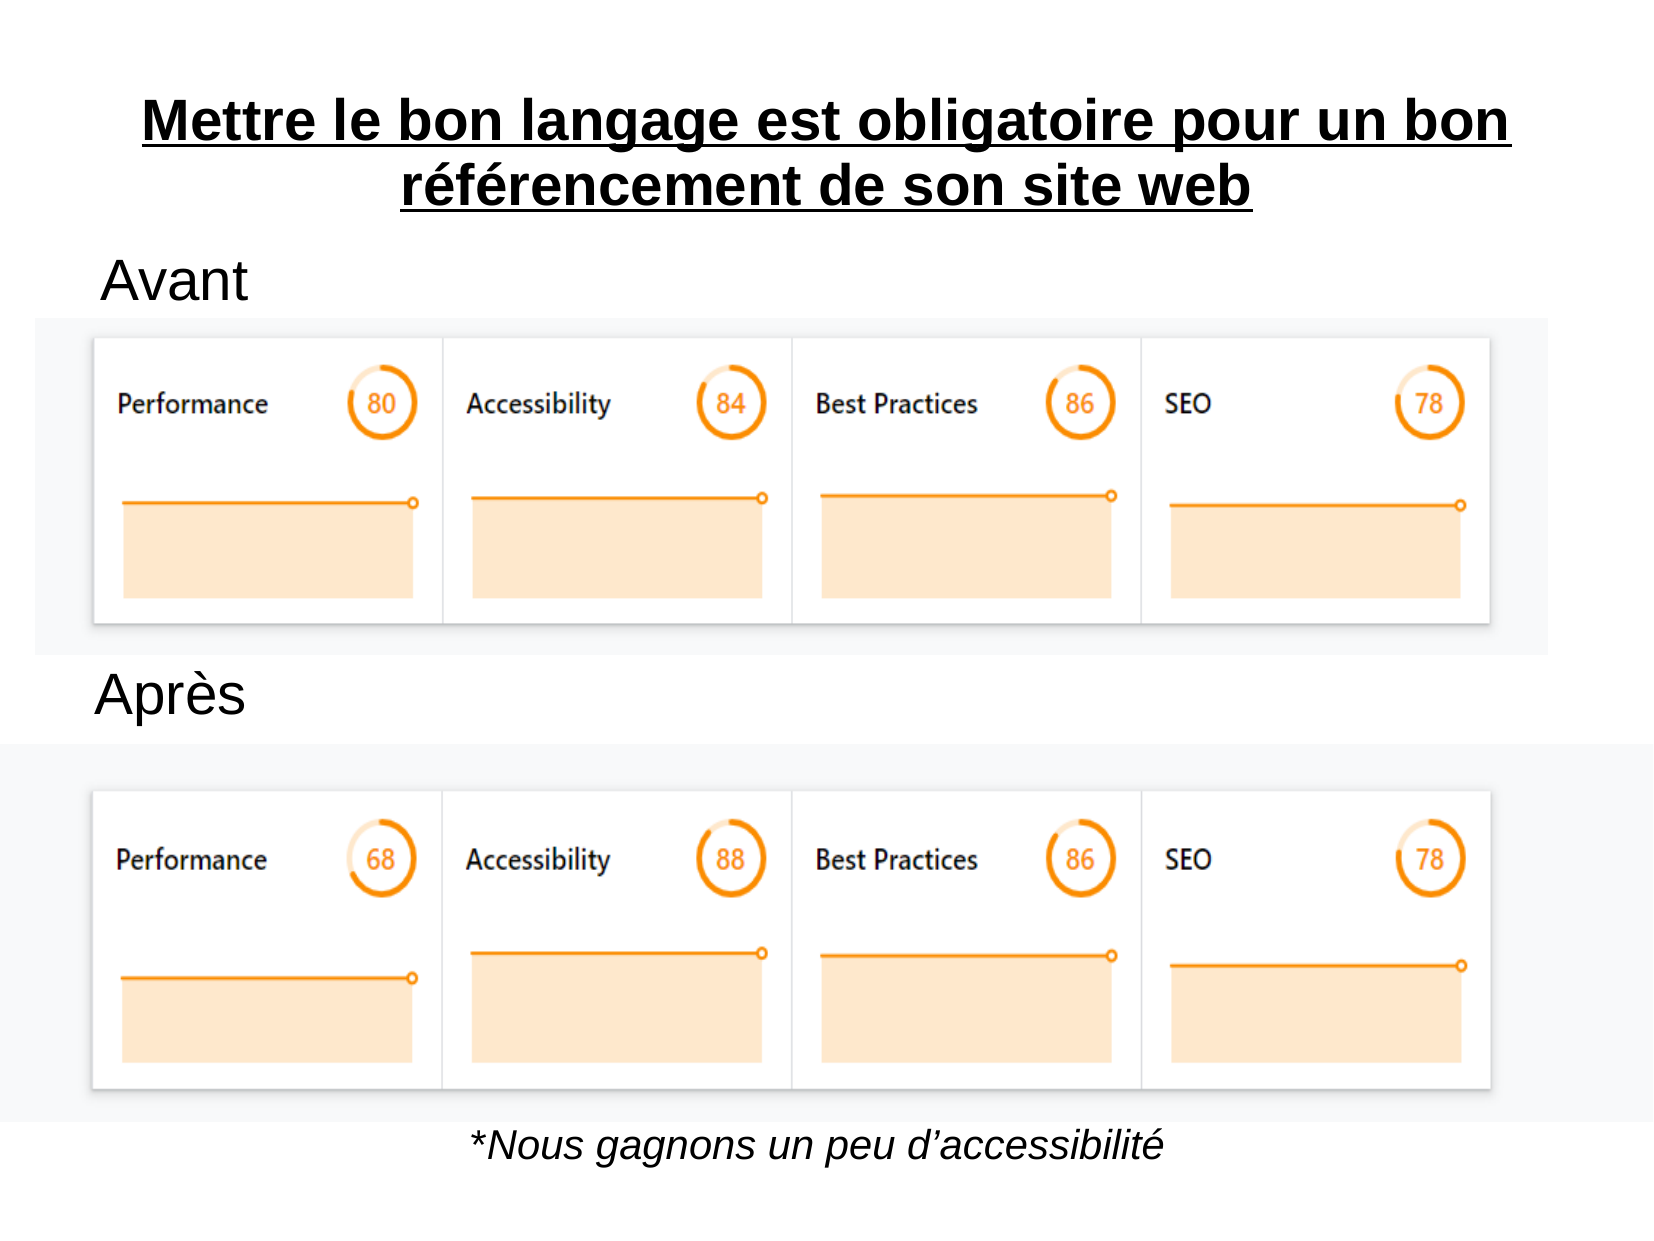

# Mettre le bon langage est obligatoire pour un bon référencement de son site web
Avant
Après
*Nous gagnons un peu d’accessibilité